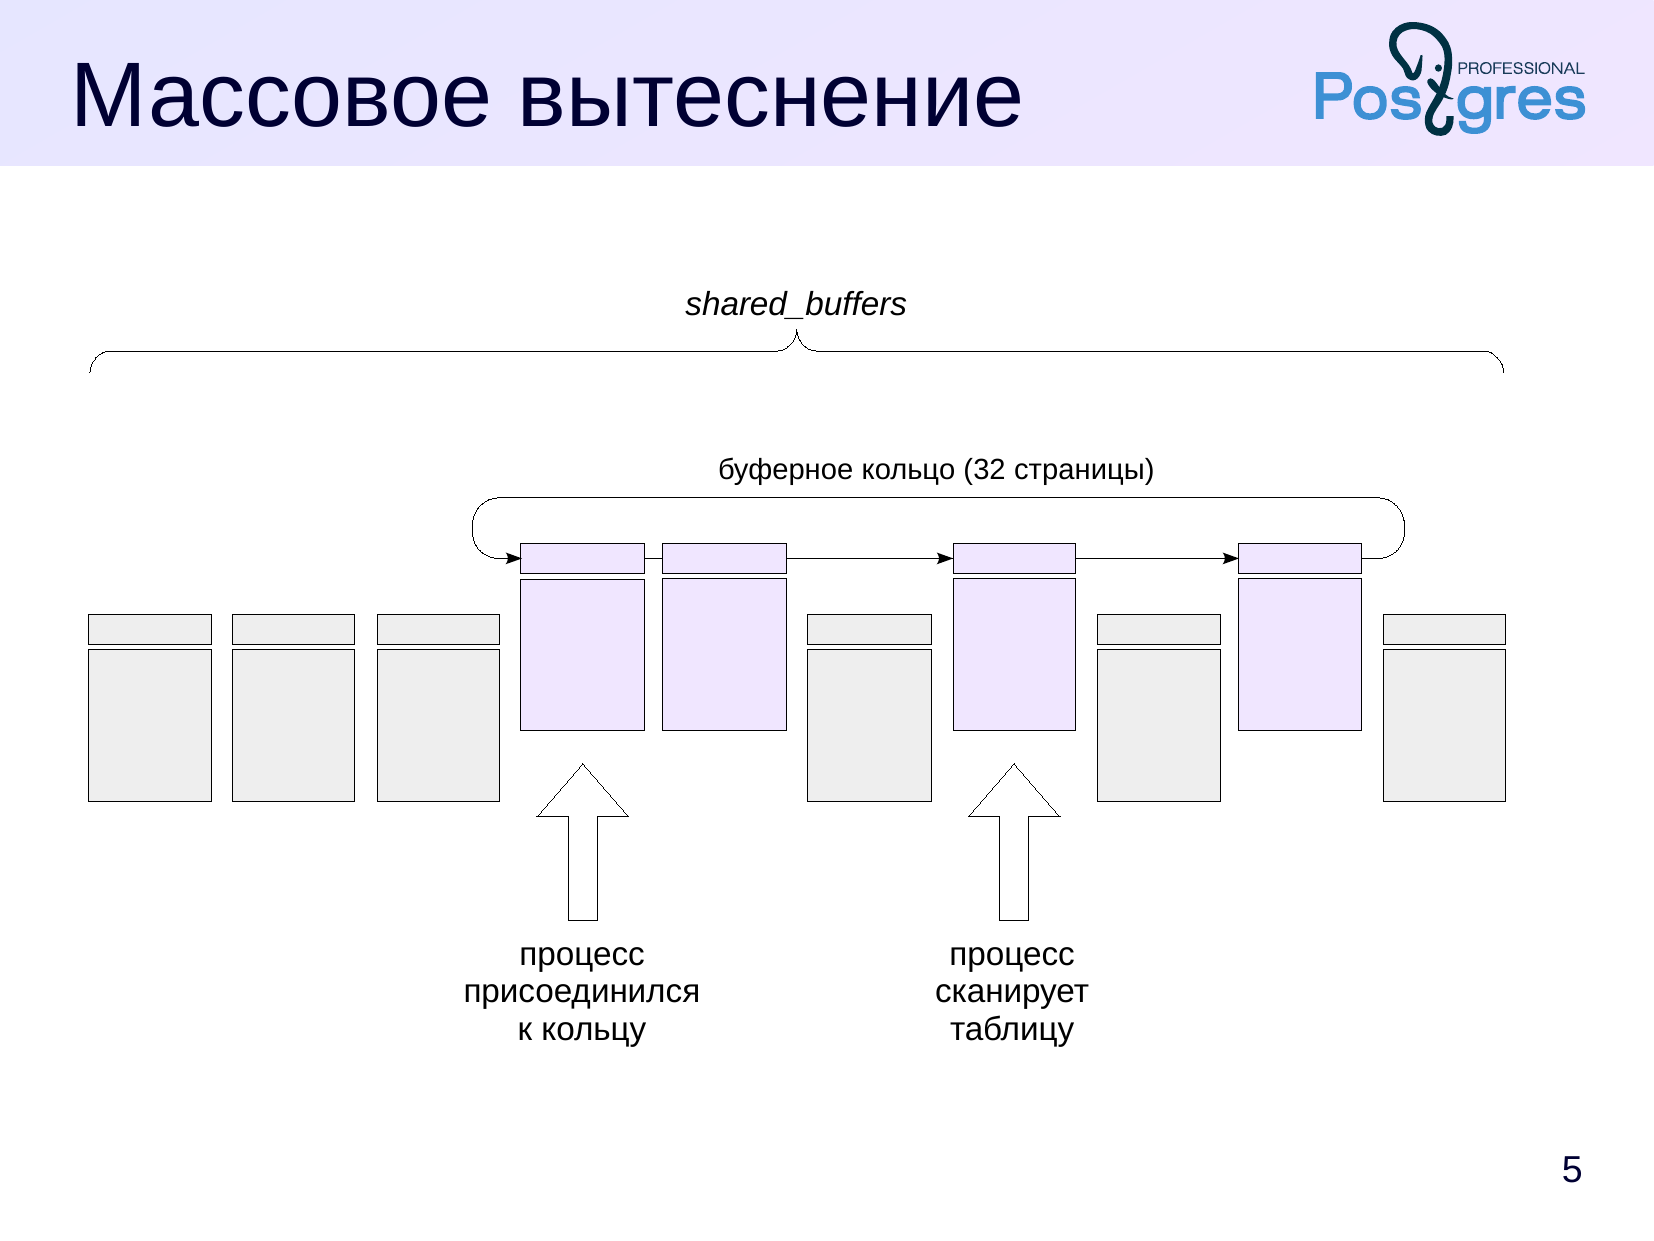

# Массовое вытеснение
shared_buffers
буферное кольцо (32 страницы)
процесс
сканирует
таблицу
процесс
присоединился
к кольцу